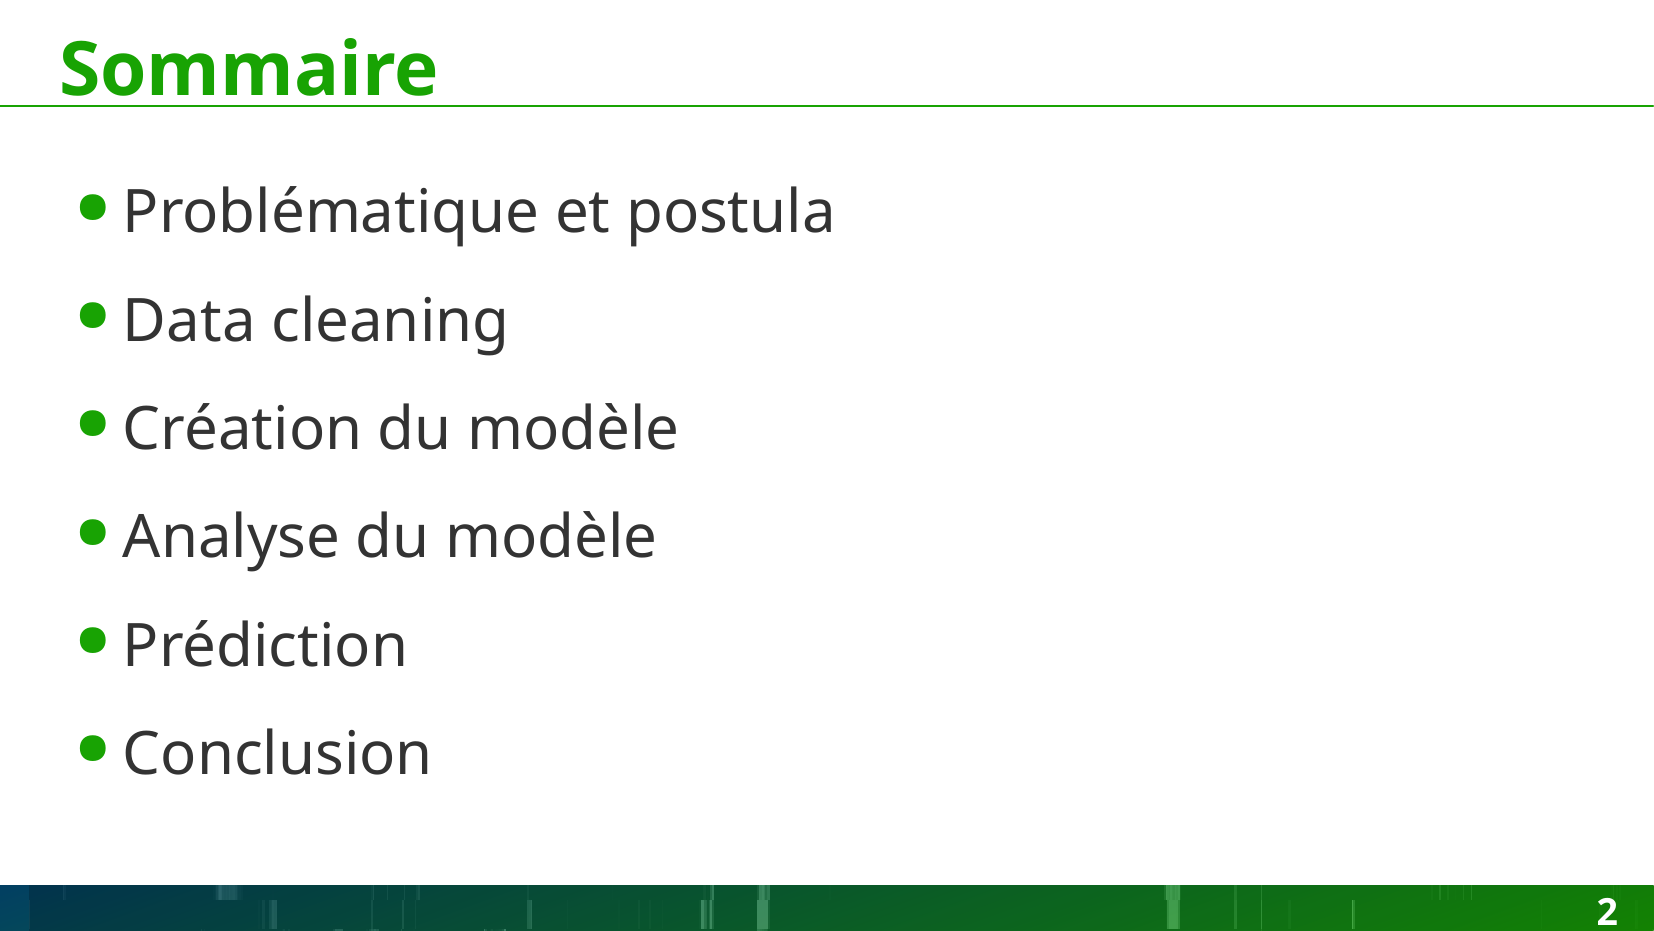

# Sommaire
Problématique et postula
Data cleaning
Création du modèle
Analyse du modèle
Prédiction
Conclusion
2